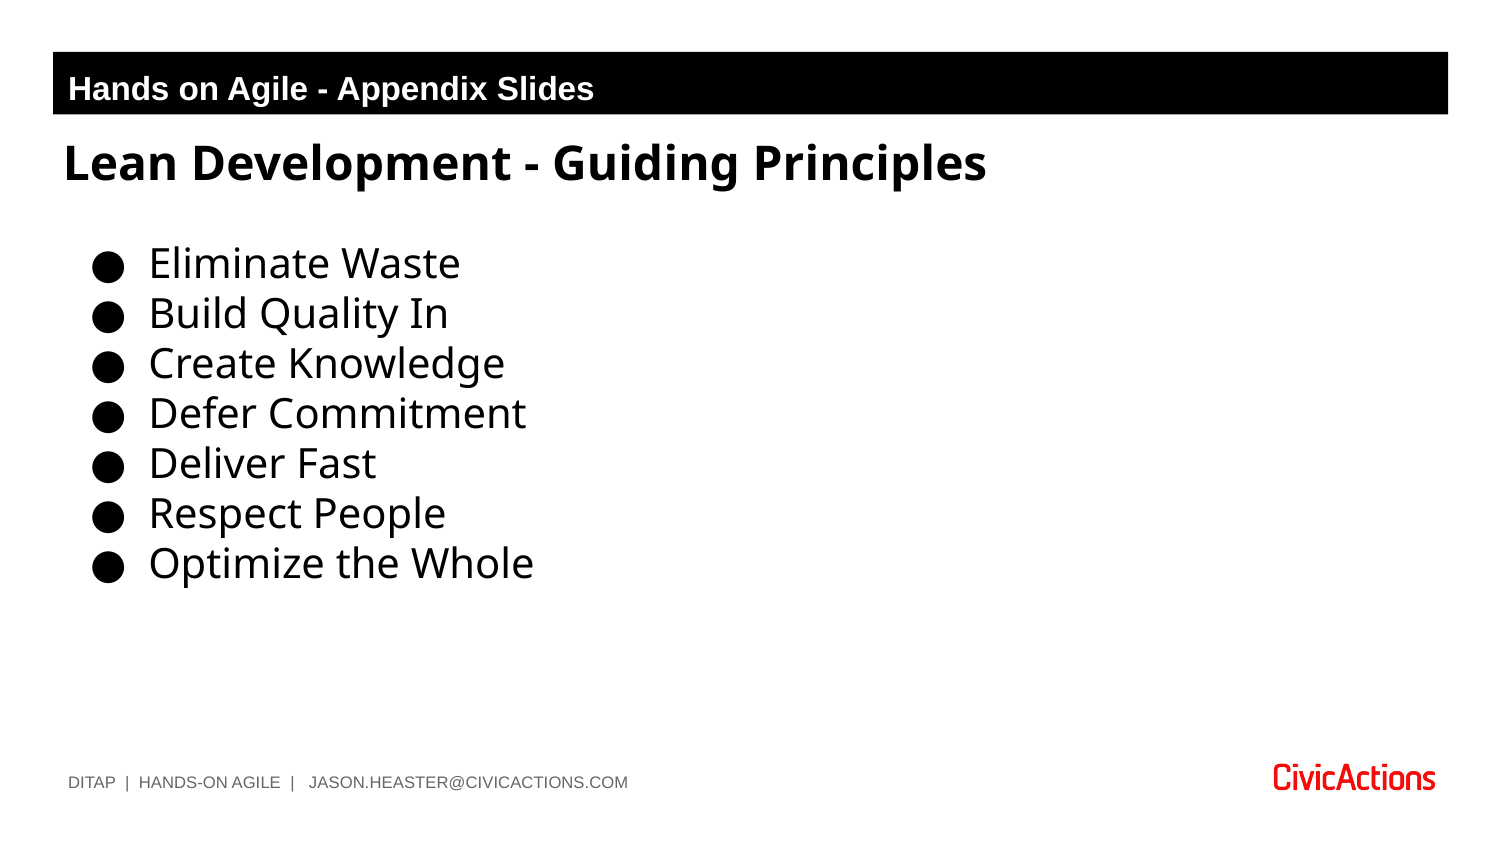

# Hands on Agile - Appendix Slides
Lean Development - Guiding Principles
Eliminate Waste
Build Quality In
Create Knowledge
Defer Commitment
Deliver Fast
Respect People
Optimize the Whole